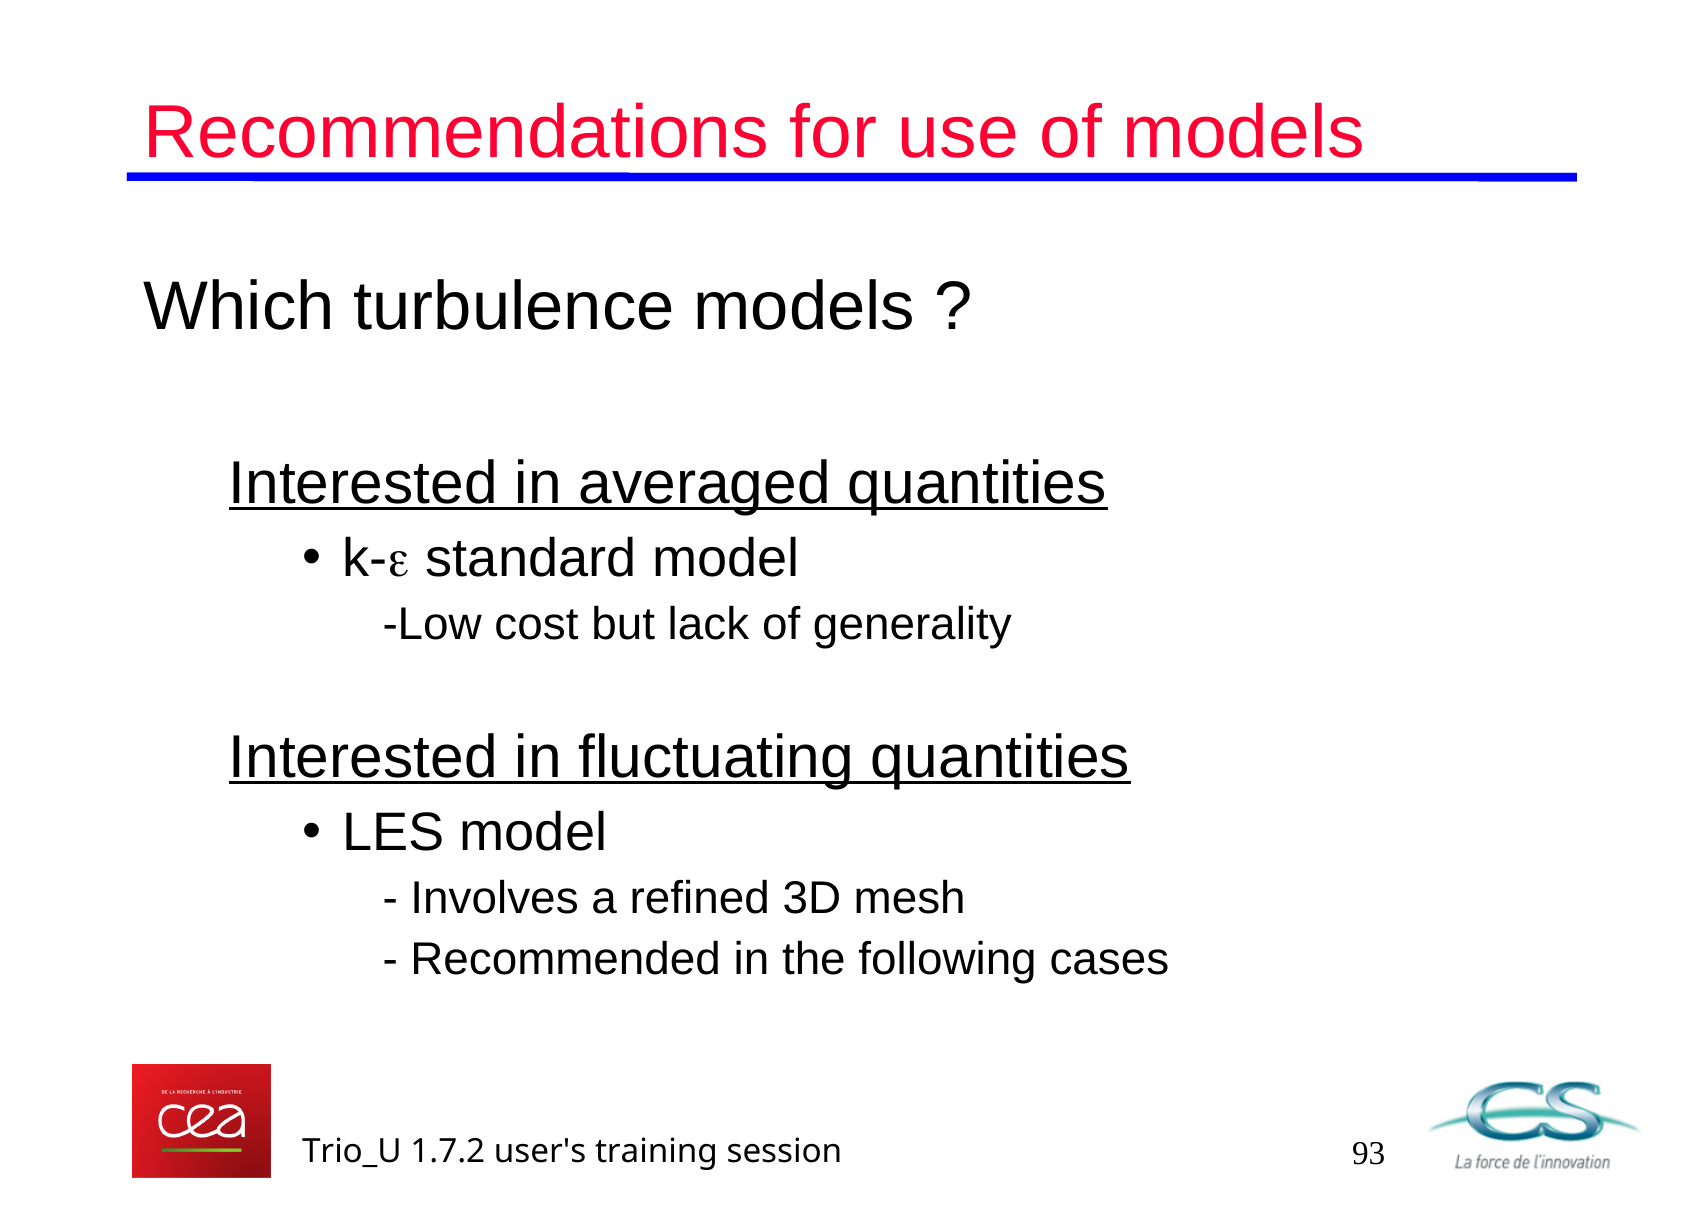

# Recommendations for use of models
Which turbulence models ?
Interested in averaged quantities
k- standard model
-Low cost but lack of generality
Interested in fluctuating quantities
LES model
- Involves a refined 3D mesh
- Recommended in the following cases
Trio_U 1.7.2 user's training session
93